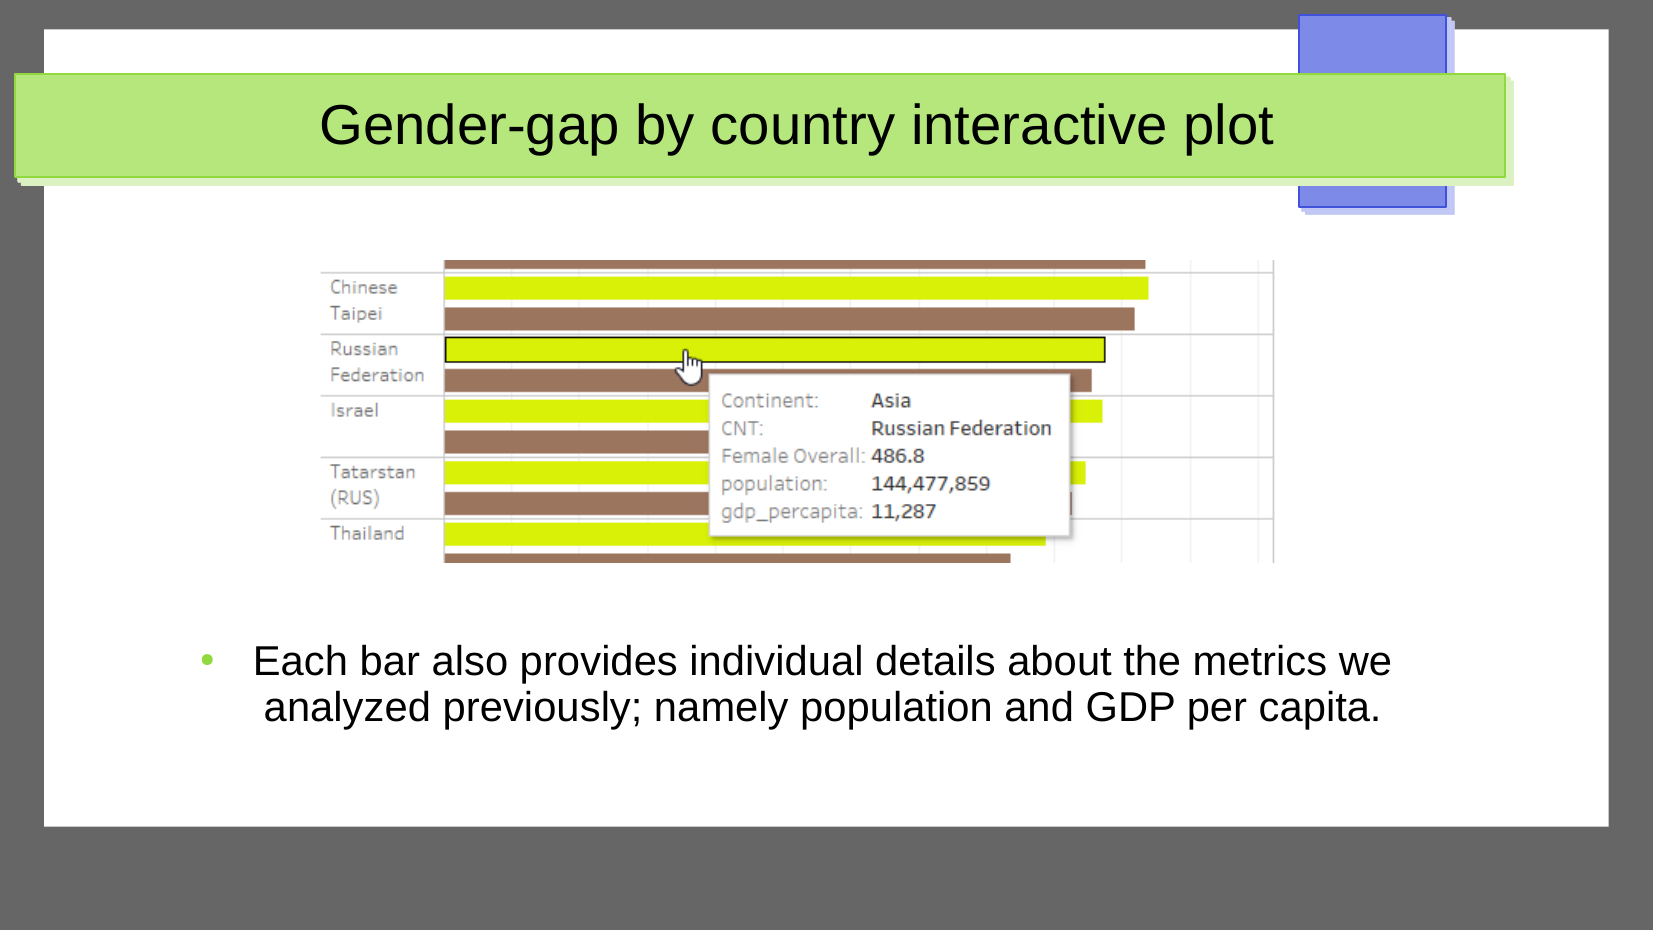

# Gender-gap by country interactive plot
Each bar also provides individual details about the metrics we analyzed previously; namely population and GDP per capita.